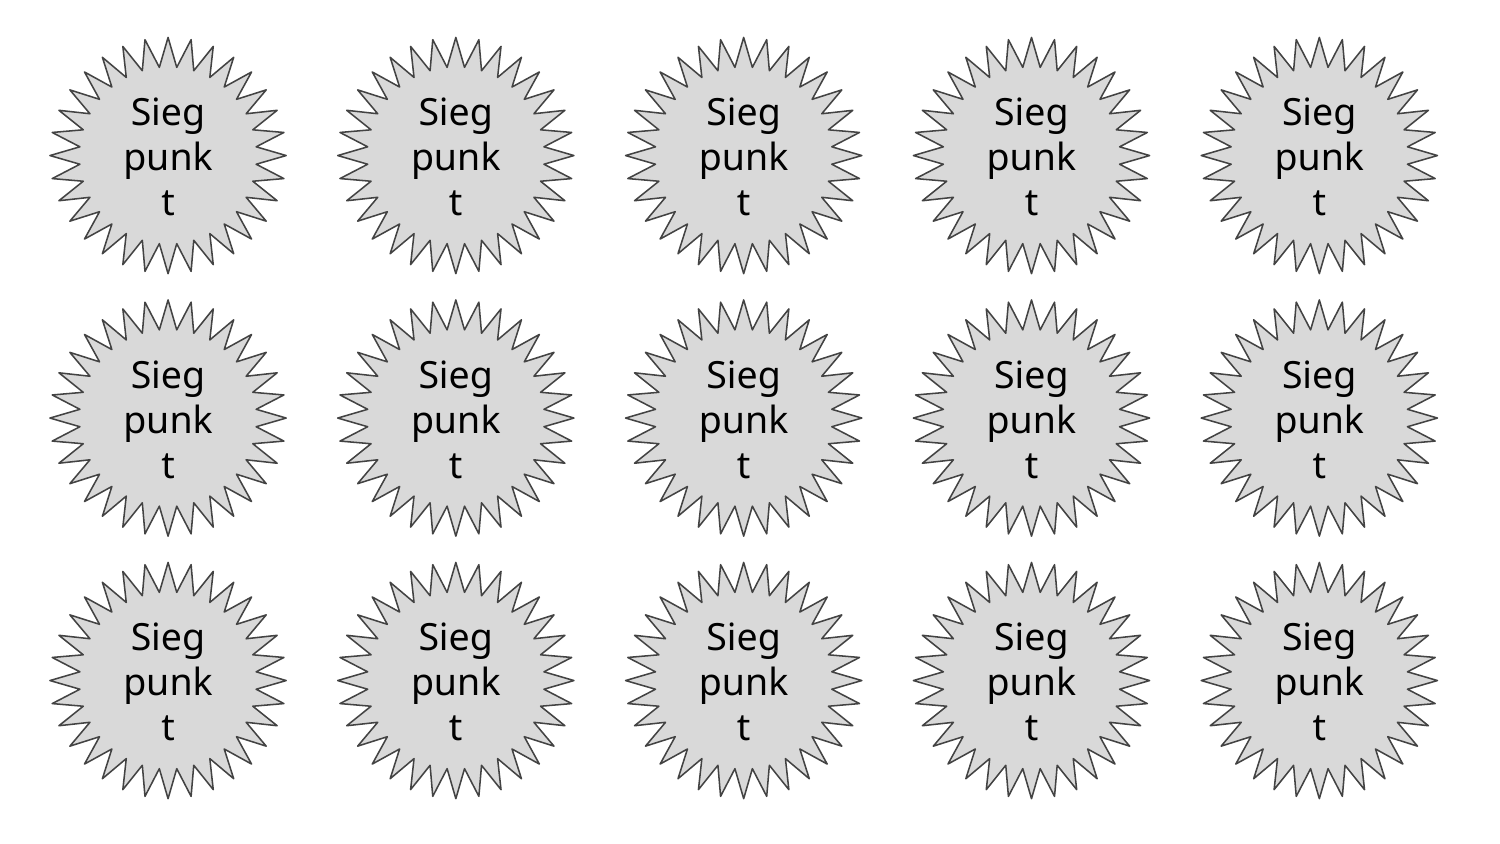

Sieg
punkt
Sieg
punkt
Sieg
punkt
Sieg
punkt
Sieg
punkt
Sieg
punkt
Sieg
punkt
Sieg
punkt
Sieg
punkt
Sieg
punkt
Sieg
punkt
Sieg
punkt
Sieg
punkt
Sieg
punkt
Sieg
punkt